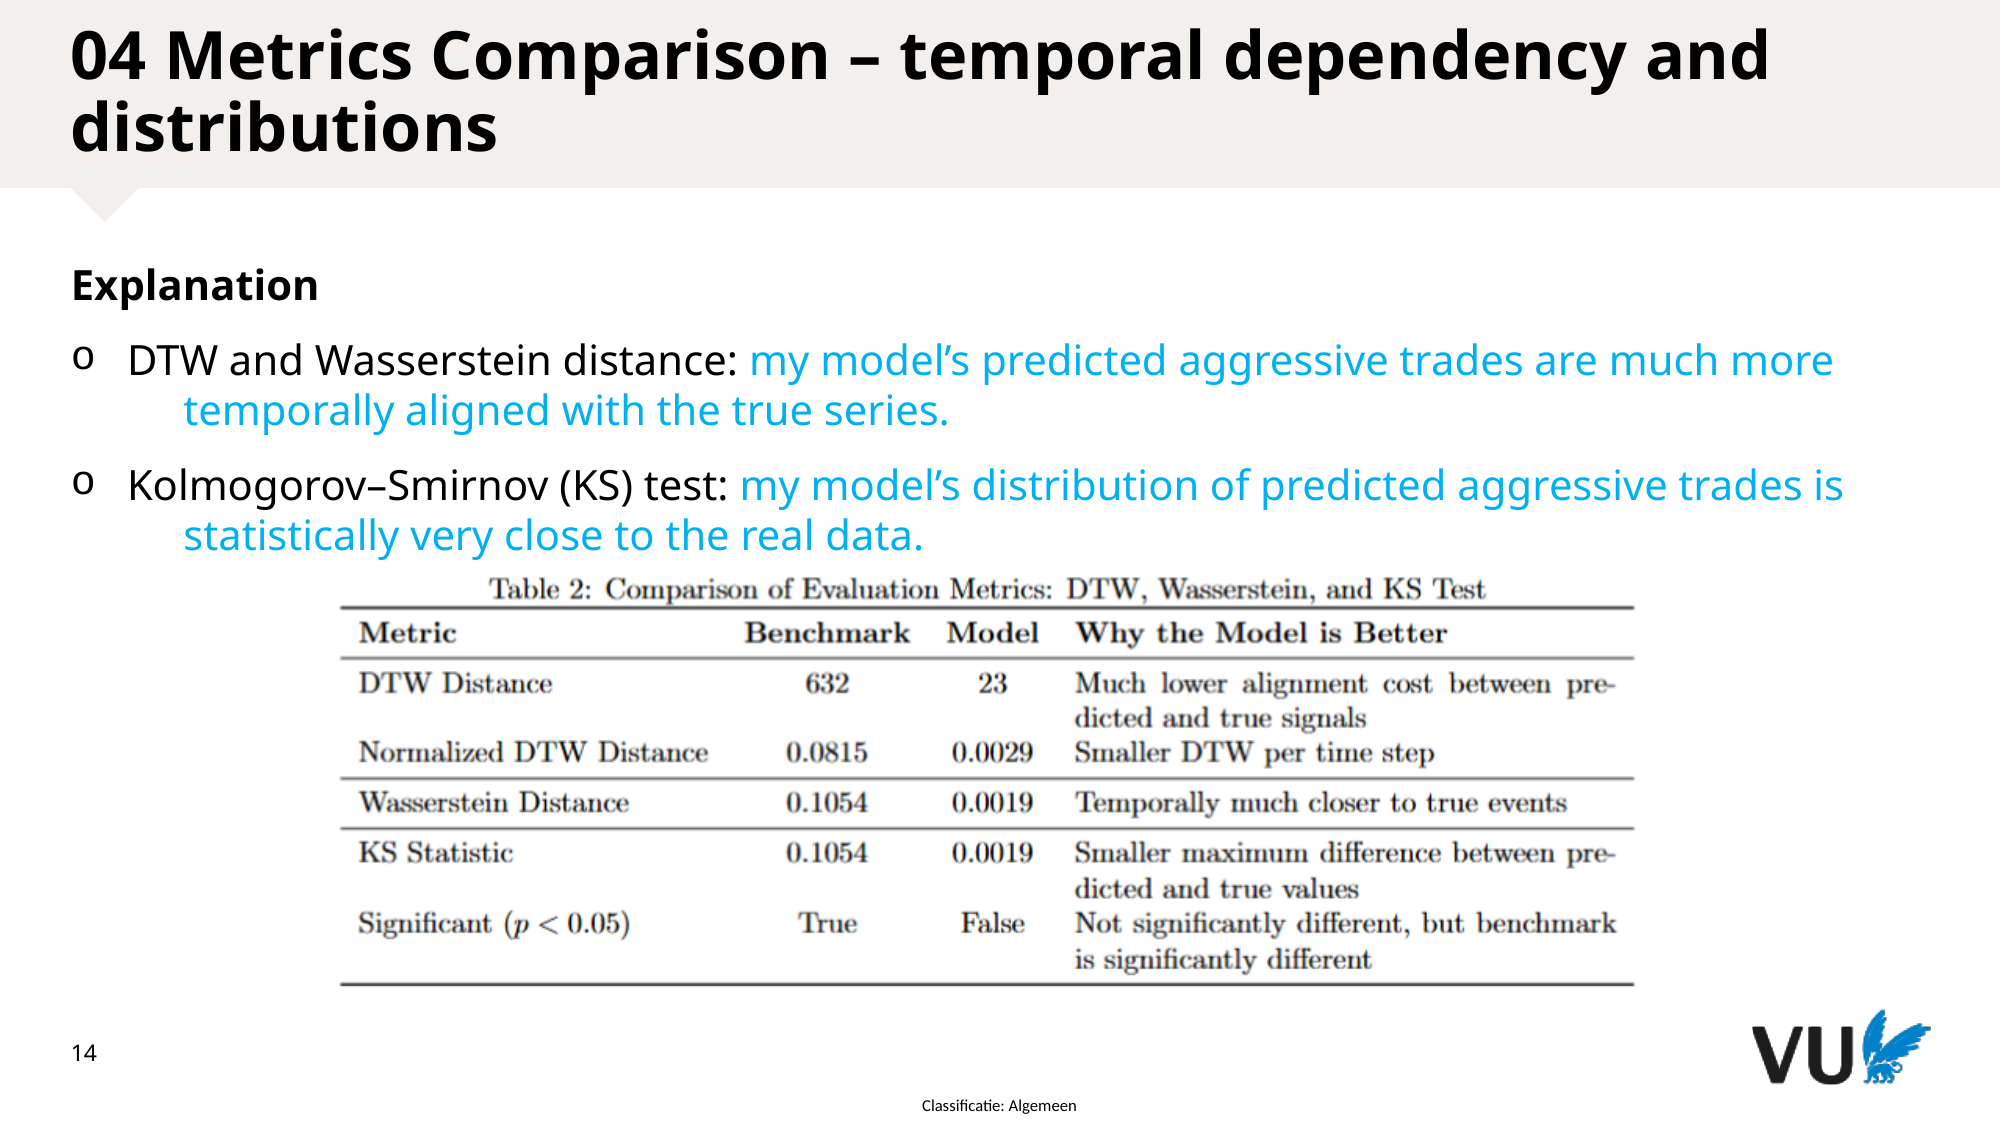

04 Metrics Comparison – temporal dependency and distributions
# Explanation
DTW and Wasserstein distance: my model’s predicted aggressive trades are much more temporally aligned with the true series.
Kolmogorov–Smirnov (KS) test: my model’s distribution of predicted aggressive trades is statistically very close to the real data.